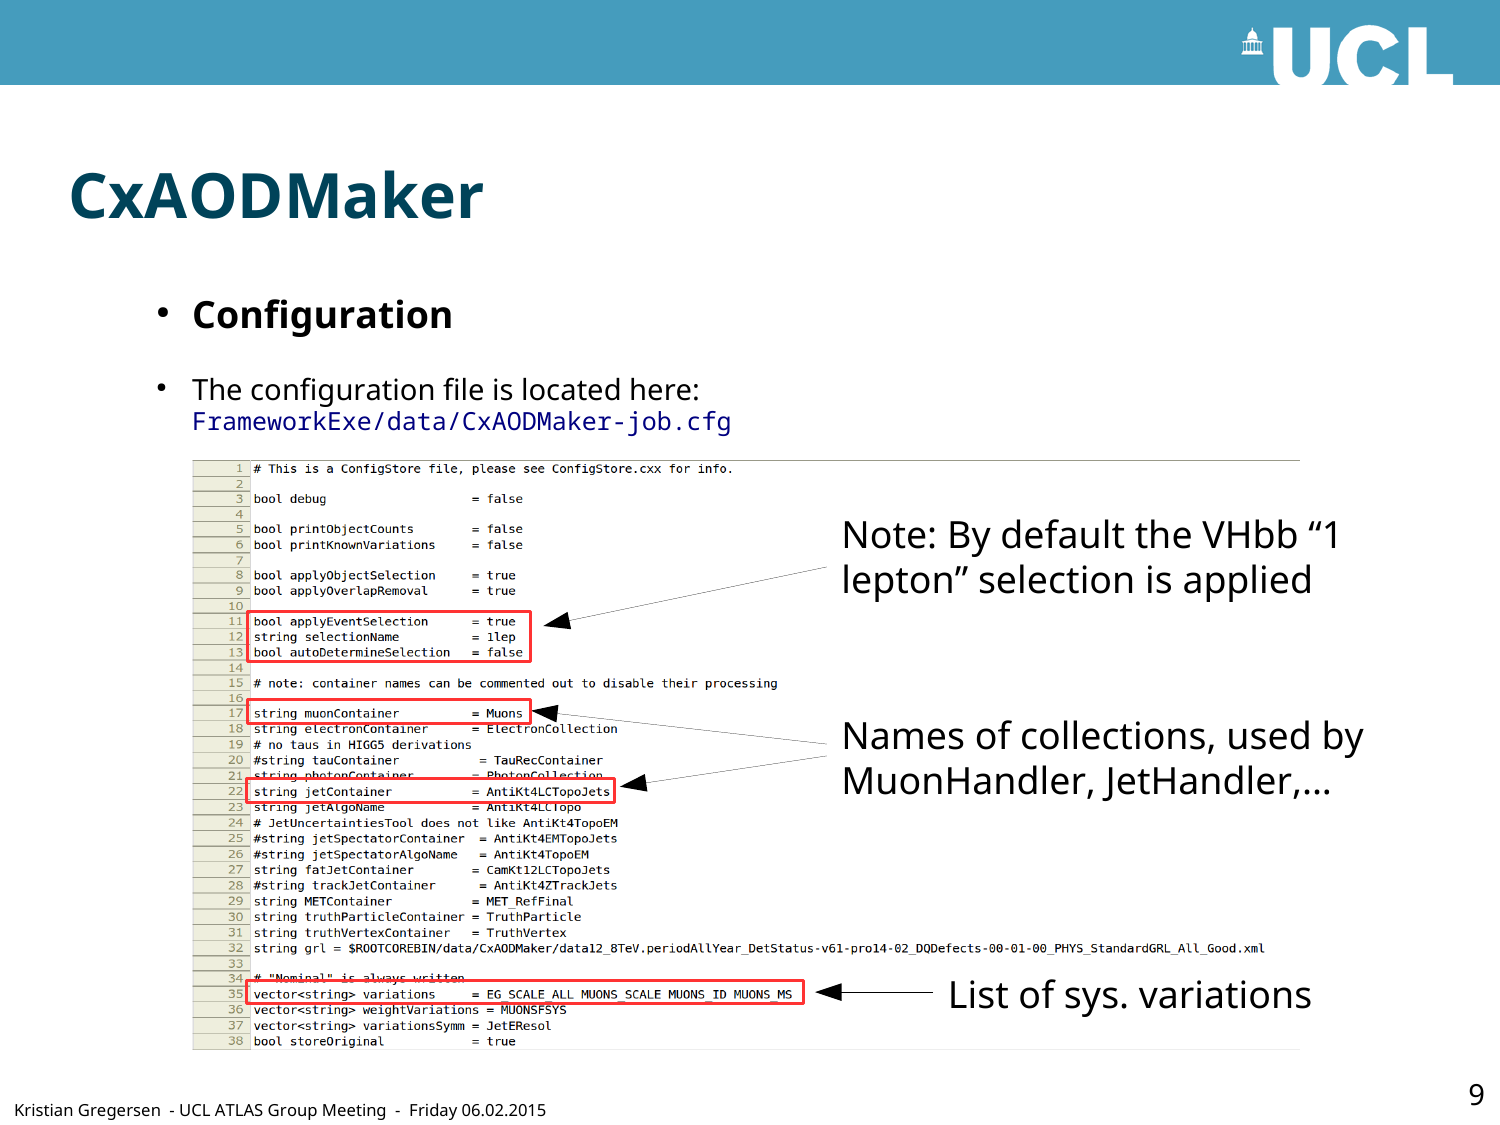

# CxAODMaker
Configuration
The configuration file is located here:
FrameworkExe/data/CxAODMaker-job.cfg
Note: By default the VHbb “1 lepton” selection is applied
Names of collections, used by MuonHandler, JetHandler,...
List of sys. variations
9